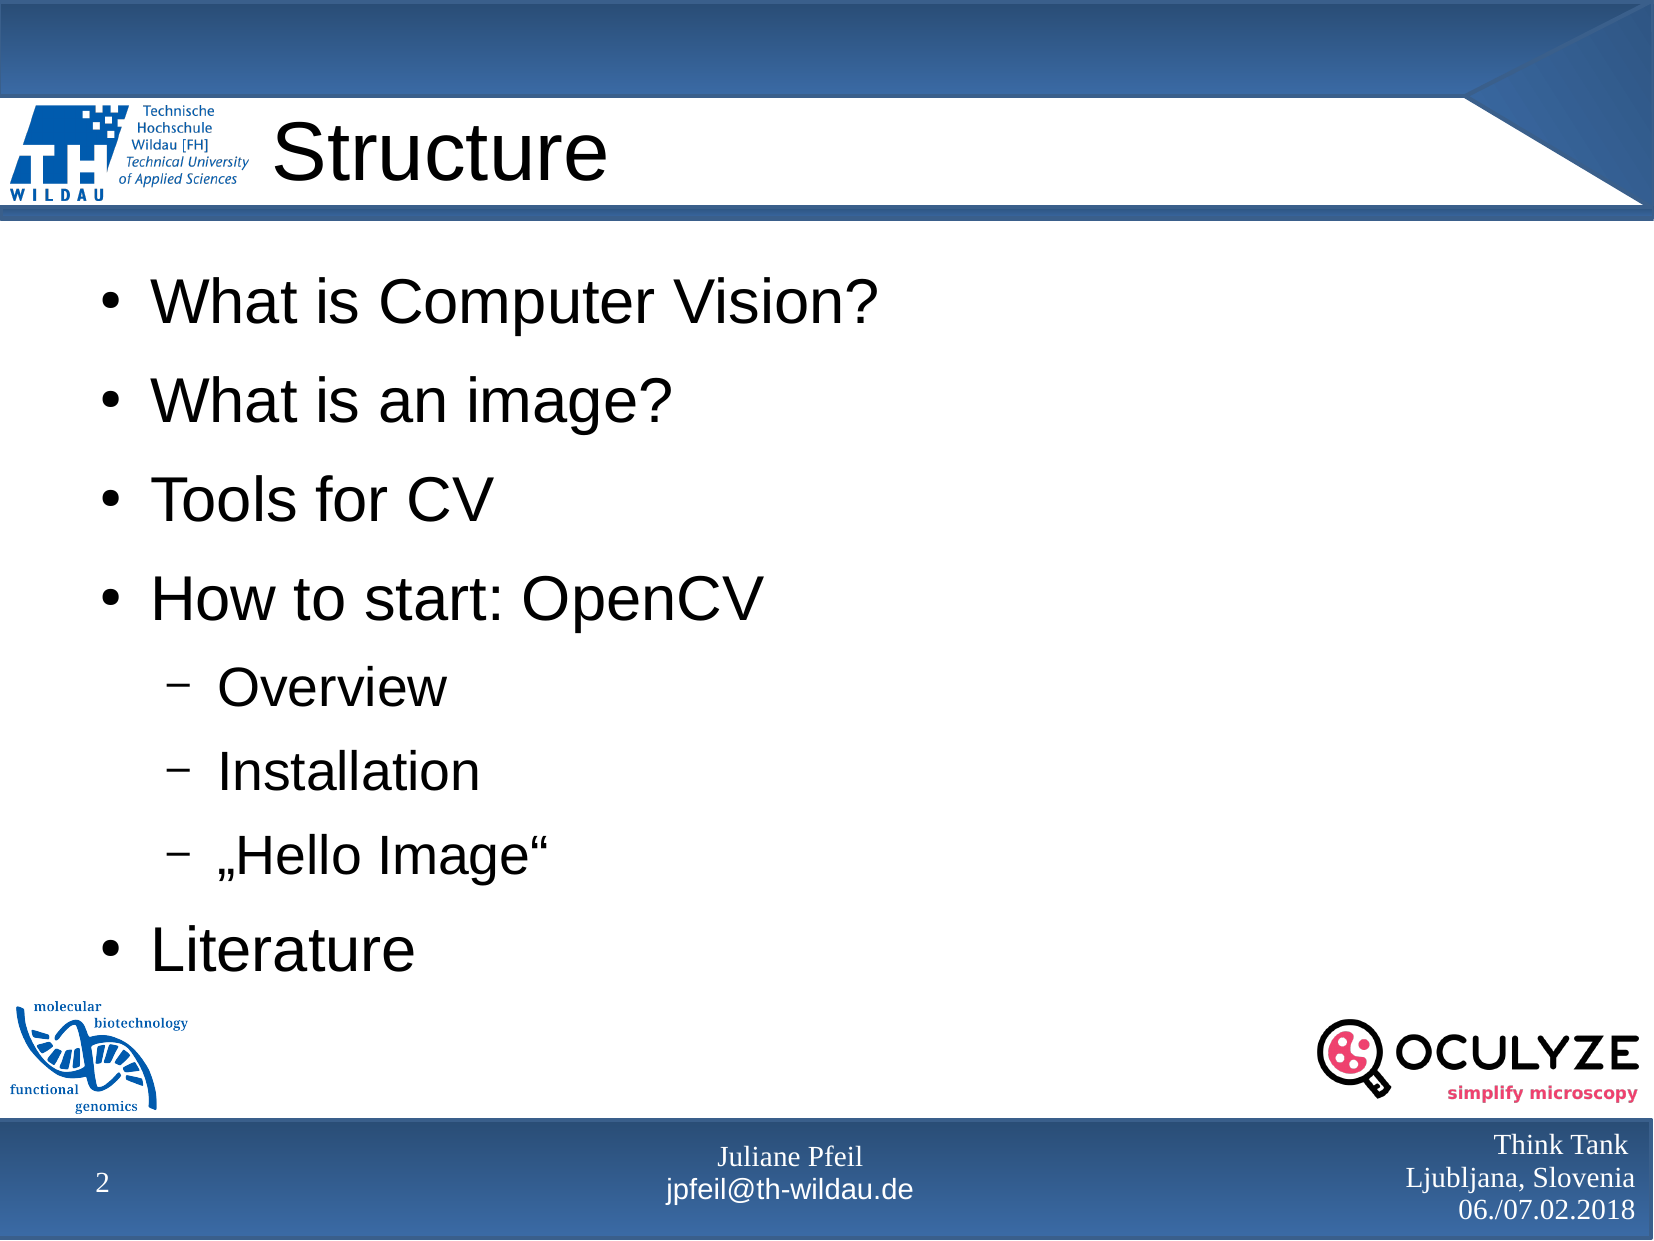

# Structure
What is Computer Vision?
What is an image?
Tools for CV
How to start: OpenCV
Overview
Installation
„Hello Image“
Literature